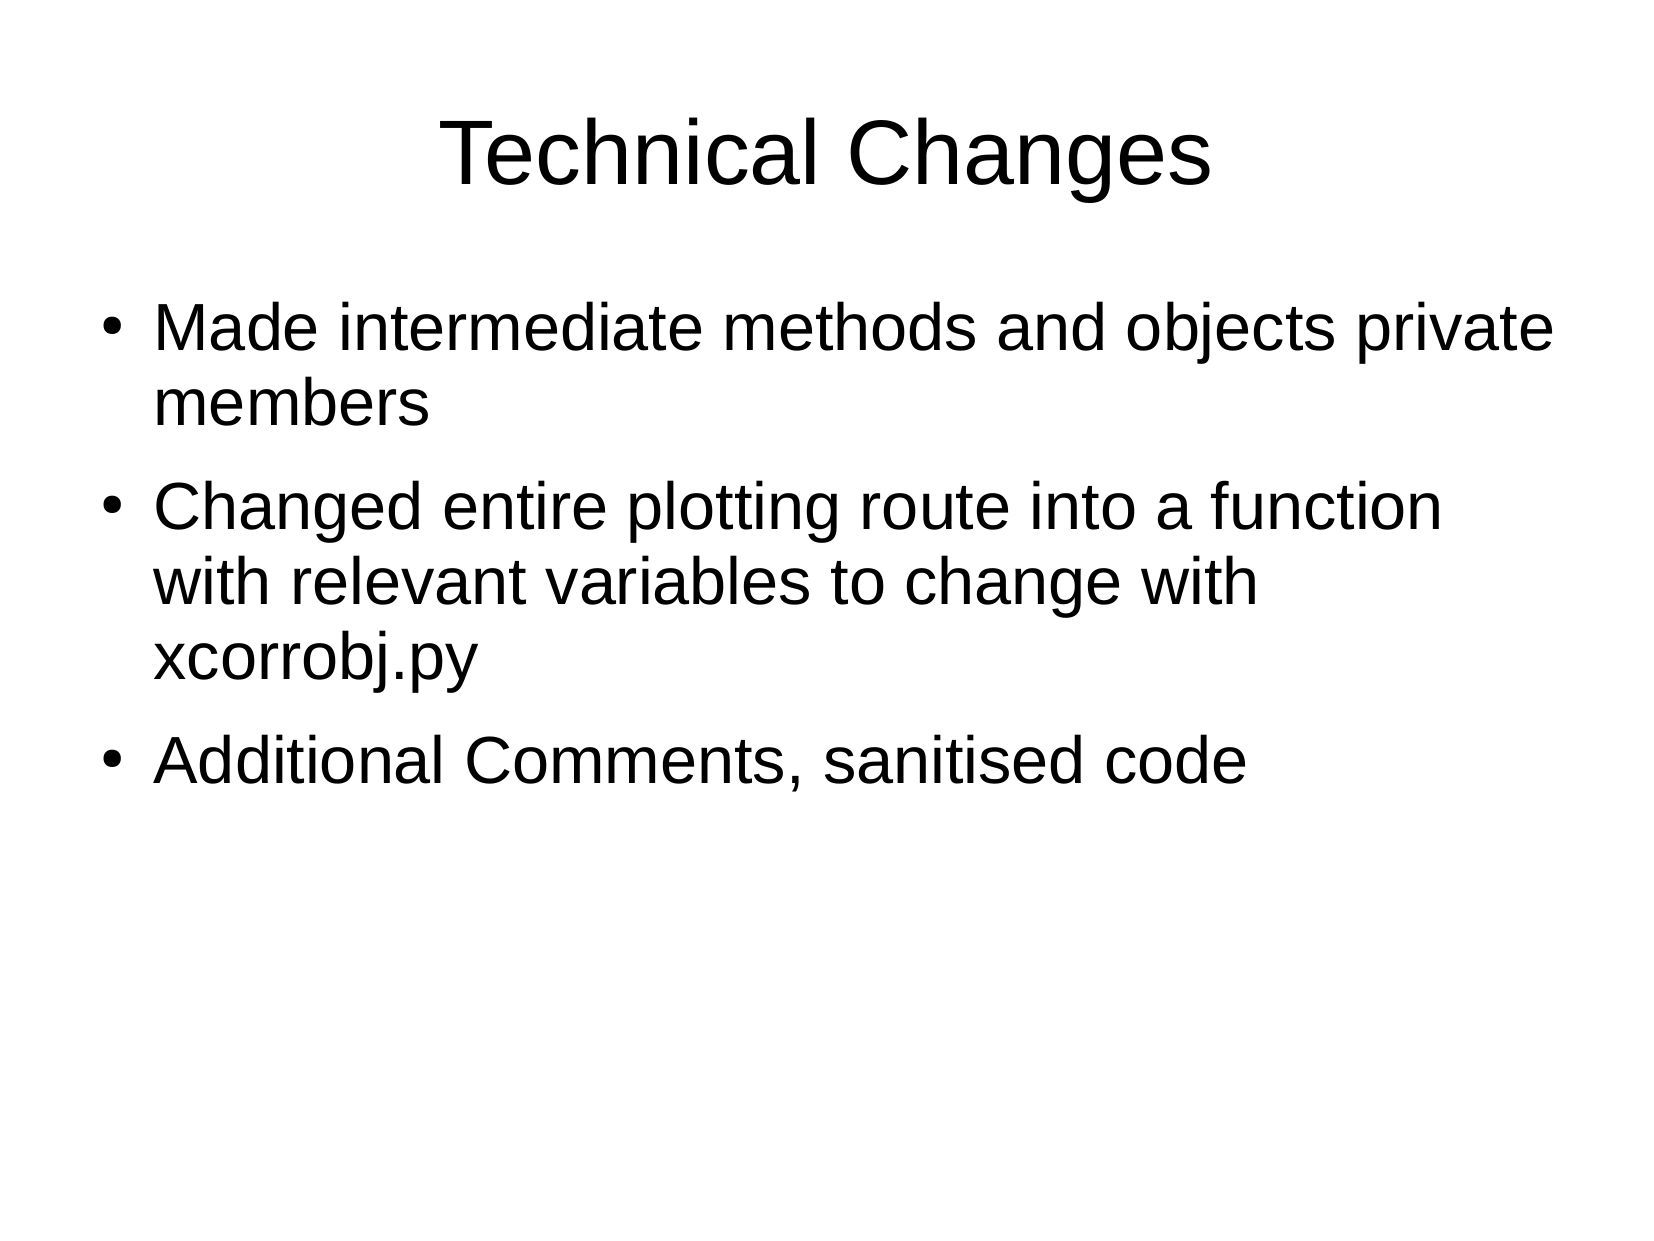

# Technical Changes
Made intermediate methods and objects private members
Changed entire plotting route into a function with relevant variables to change with xcorrobj.py
Additional Comments, sanitised code